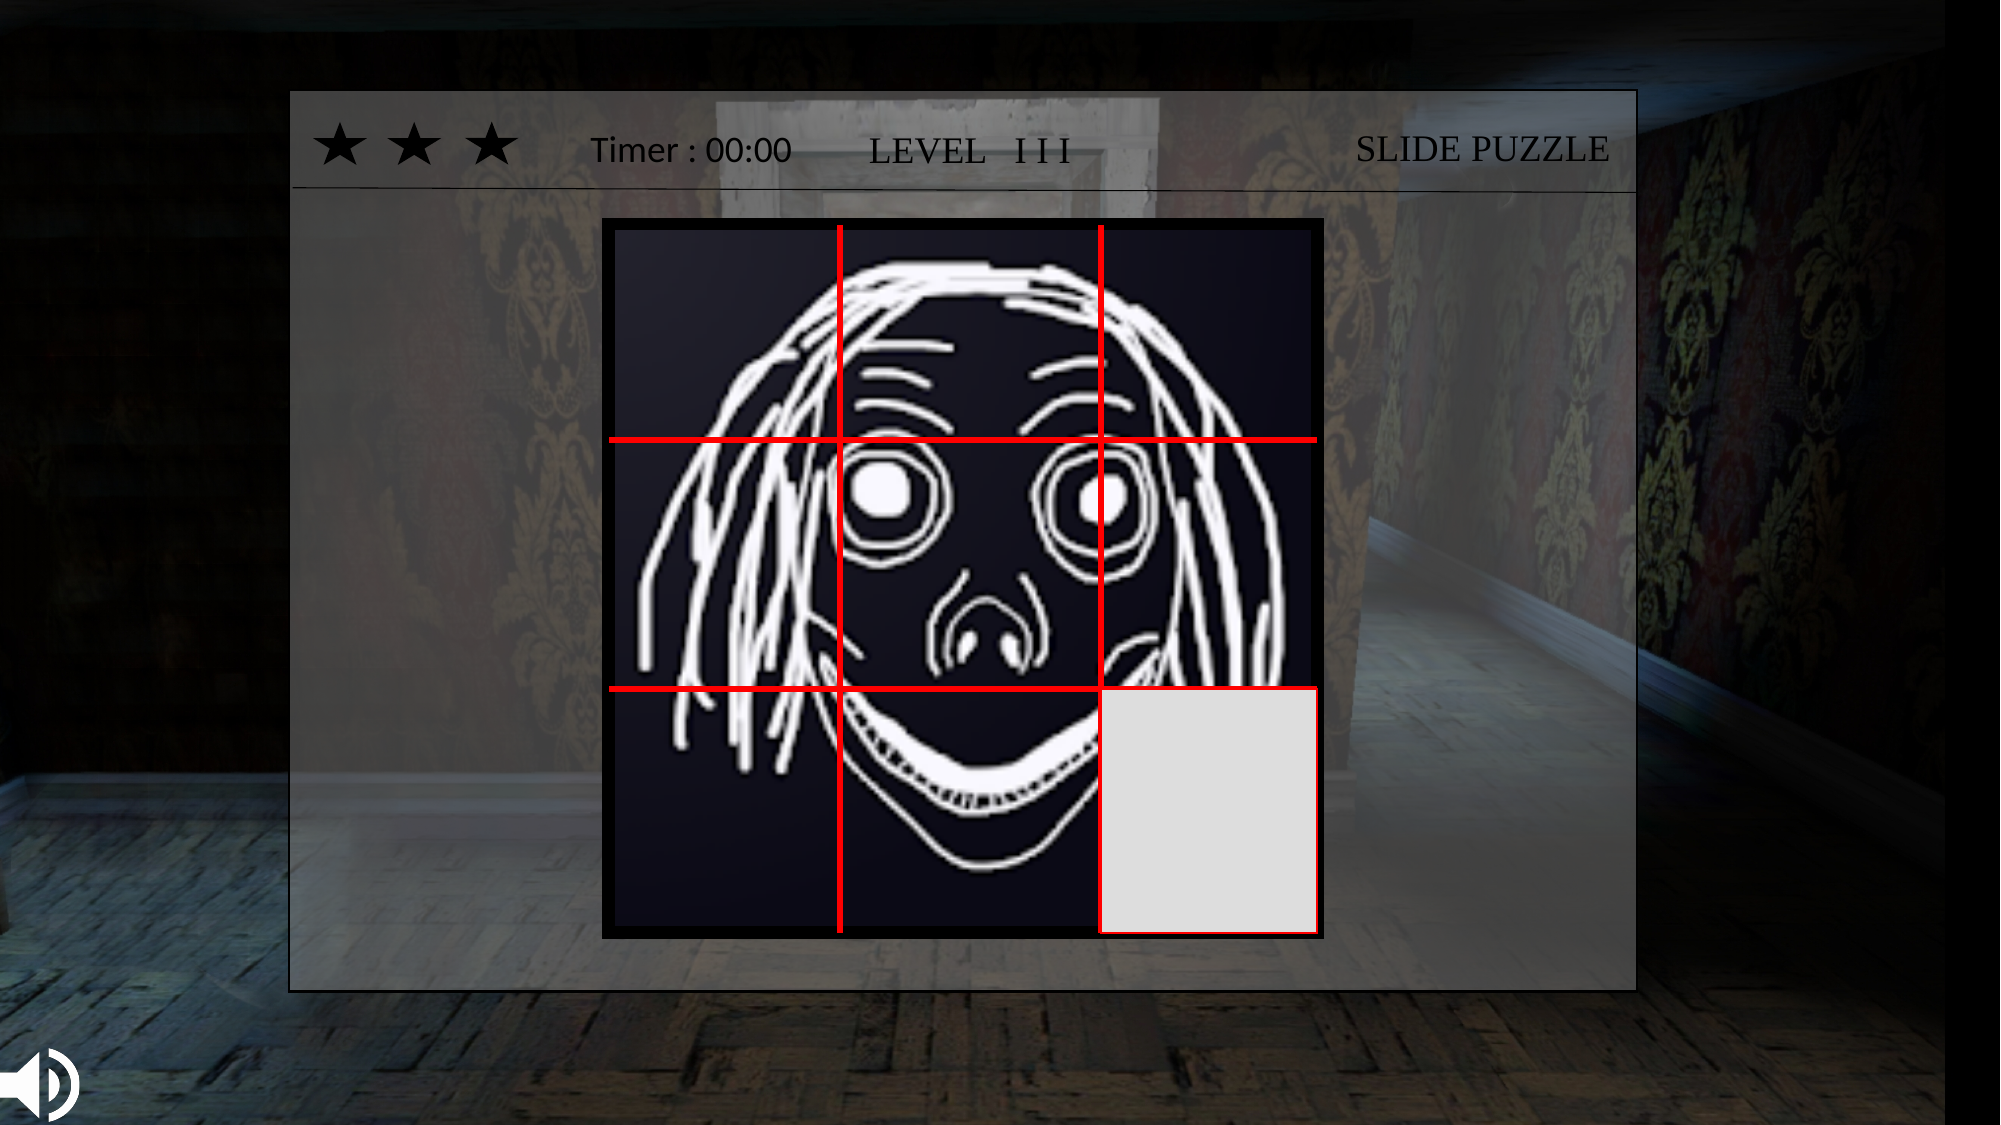

#
SLIDE PUZZLE
Timer : 00:00
 LEVEL I I I